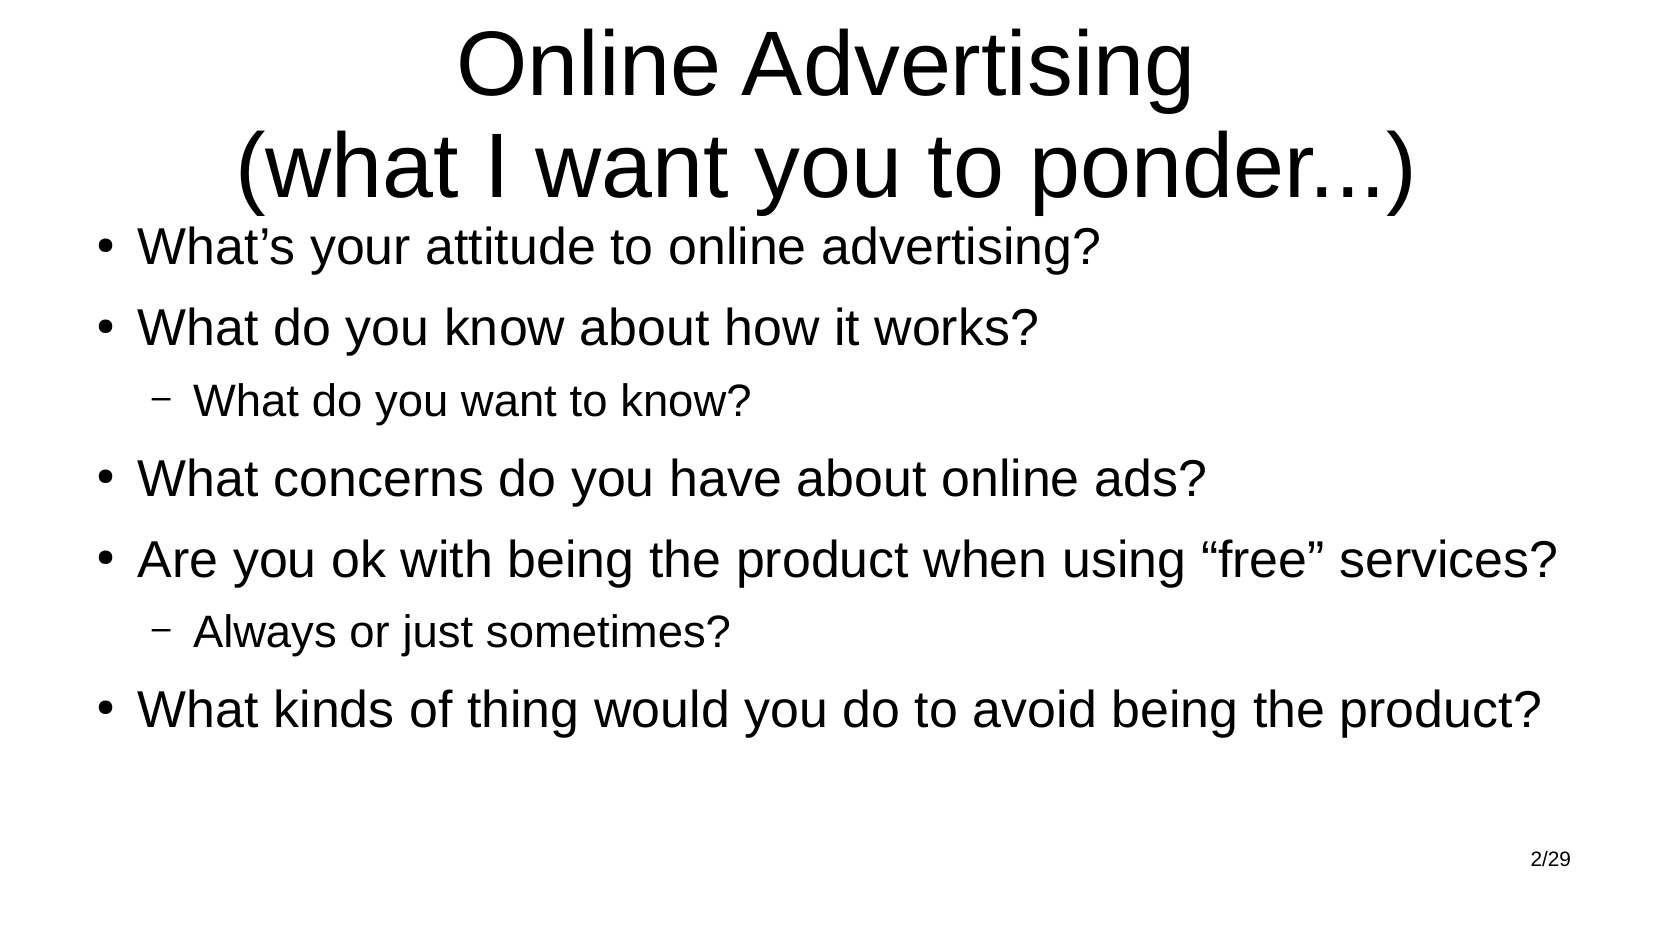

# Online Advertising (what I want you to ponder...)
What’s your attitude to online advertising?
What do you know about how it works?
What do you want to know?
What concerns do you have about online ads?
Are you ok with being the product when using “free” services?
Always or just sometimes?
What kinds of thing would you do to avoid being the product?
2